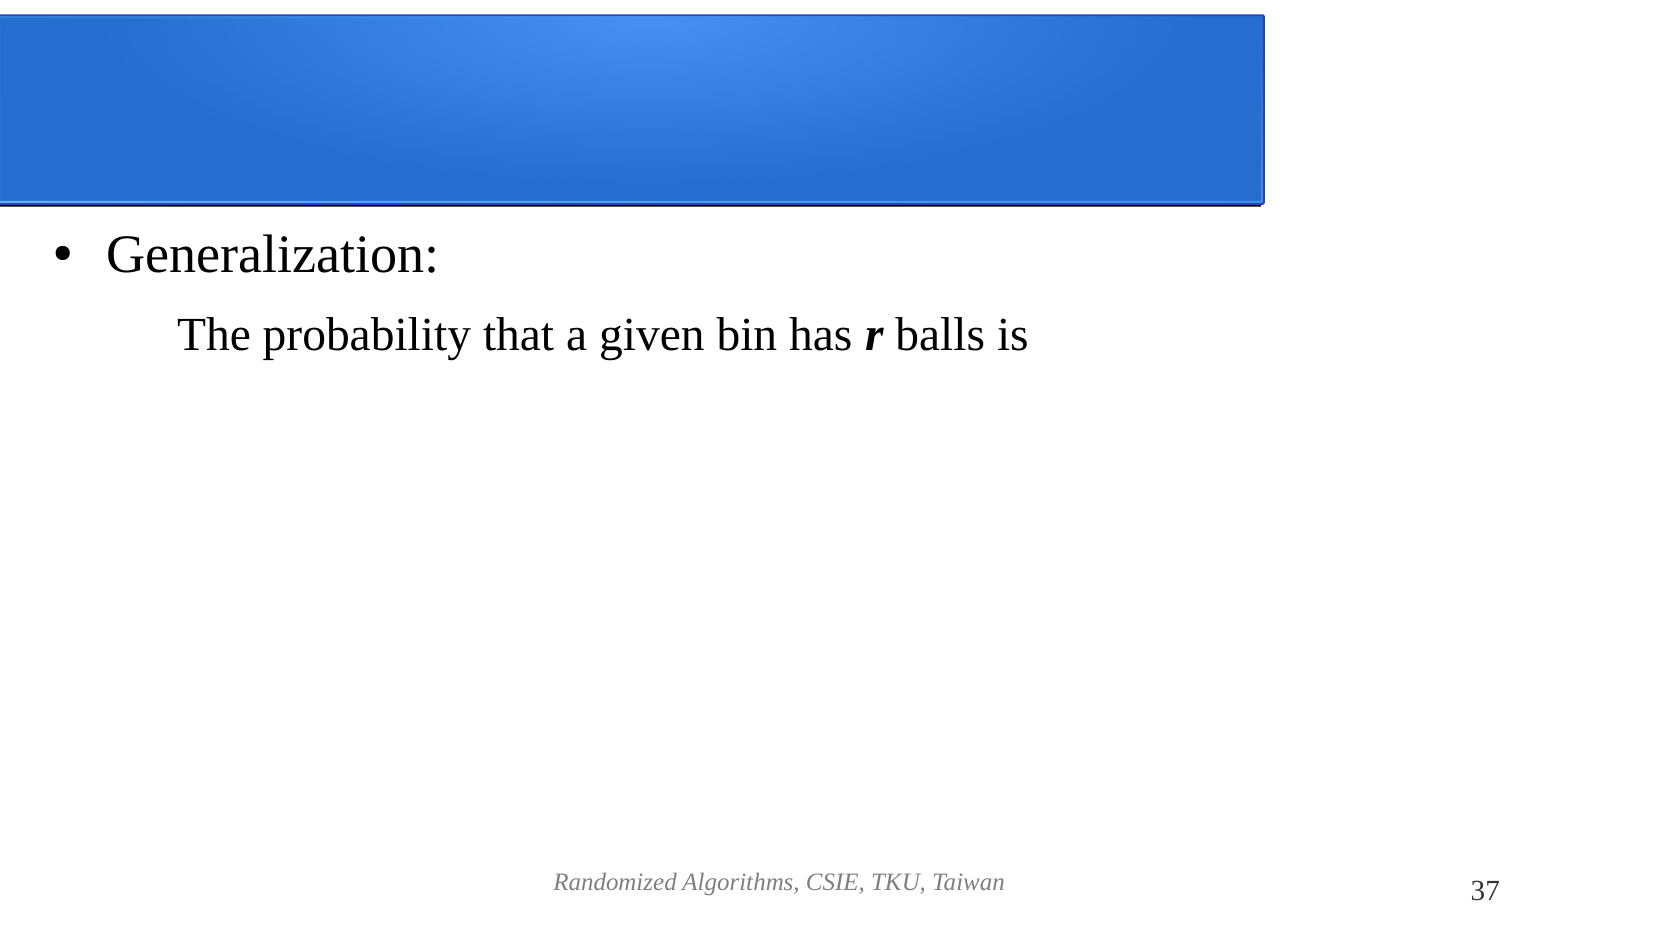

#
Generalization:
The probability that a given bin has r balls is
Randomized Algorithms, CSIE, TKU, Taiwan
37